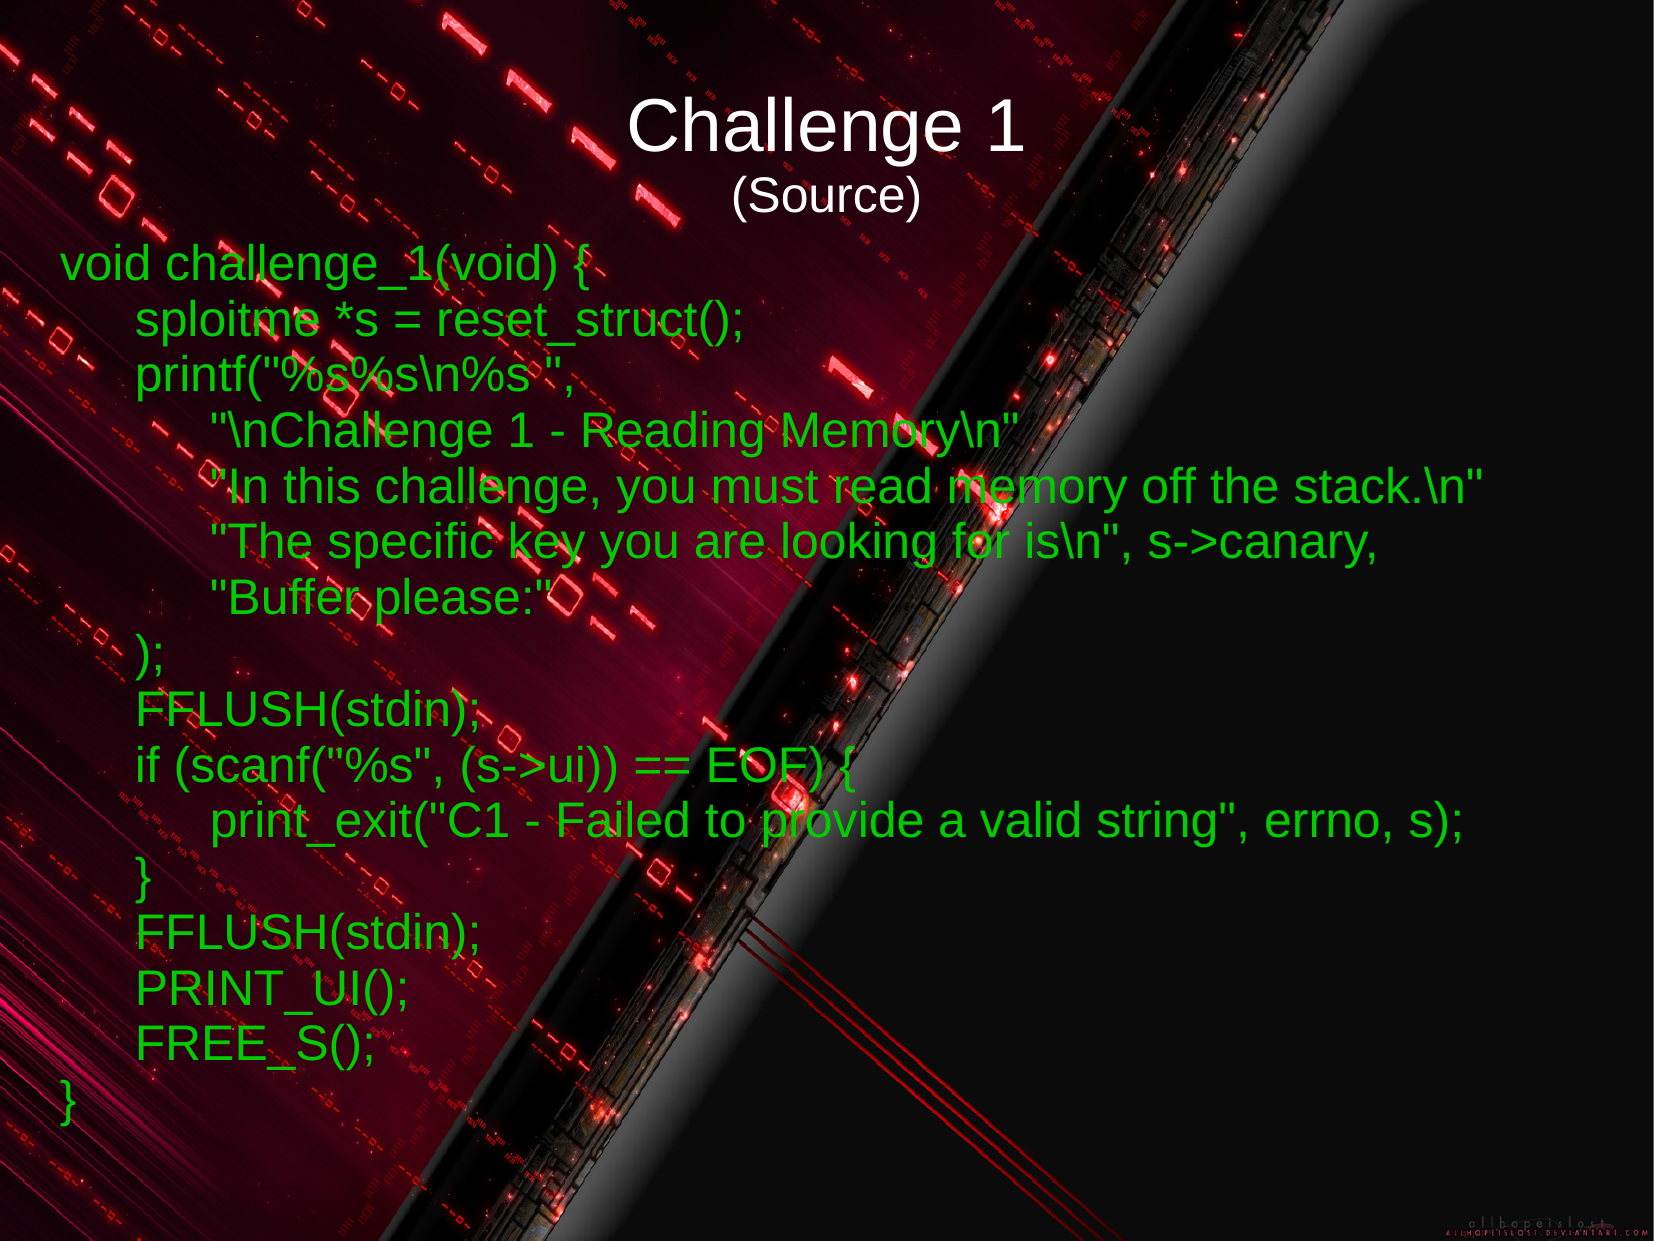

# Challenge 1 (Source)
void challenge_1(void) {
	sploitme *s = reset_struct();
	printf("%s%s\n%s ",
		"\nChallenge 1 - Reading Memory\n"
		"In this challenge, you must read memory off the stack.\n"
		"The specific key you are looking for is\n", s->canary,
		"Buffer please:"
	);
	FFLUSH(stdin);
	if (scanf("%s", (s->ui)) == EOF) {
		print_exit("C1 - Failed to provide a valid string", errno, s);
	}
	FFLUSH(stdin);
	PRINT_UI();
	FREE_S();
}